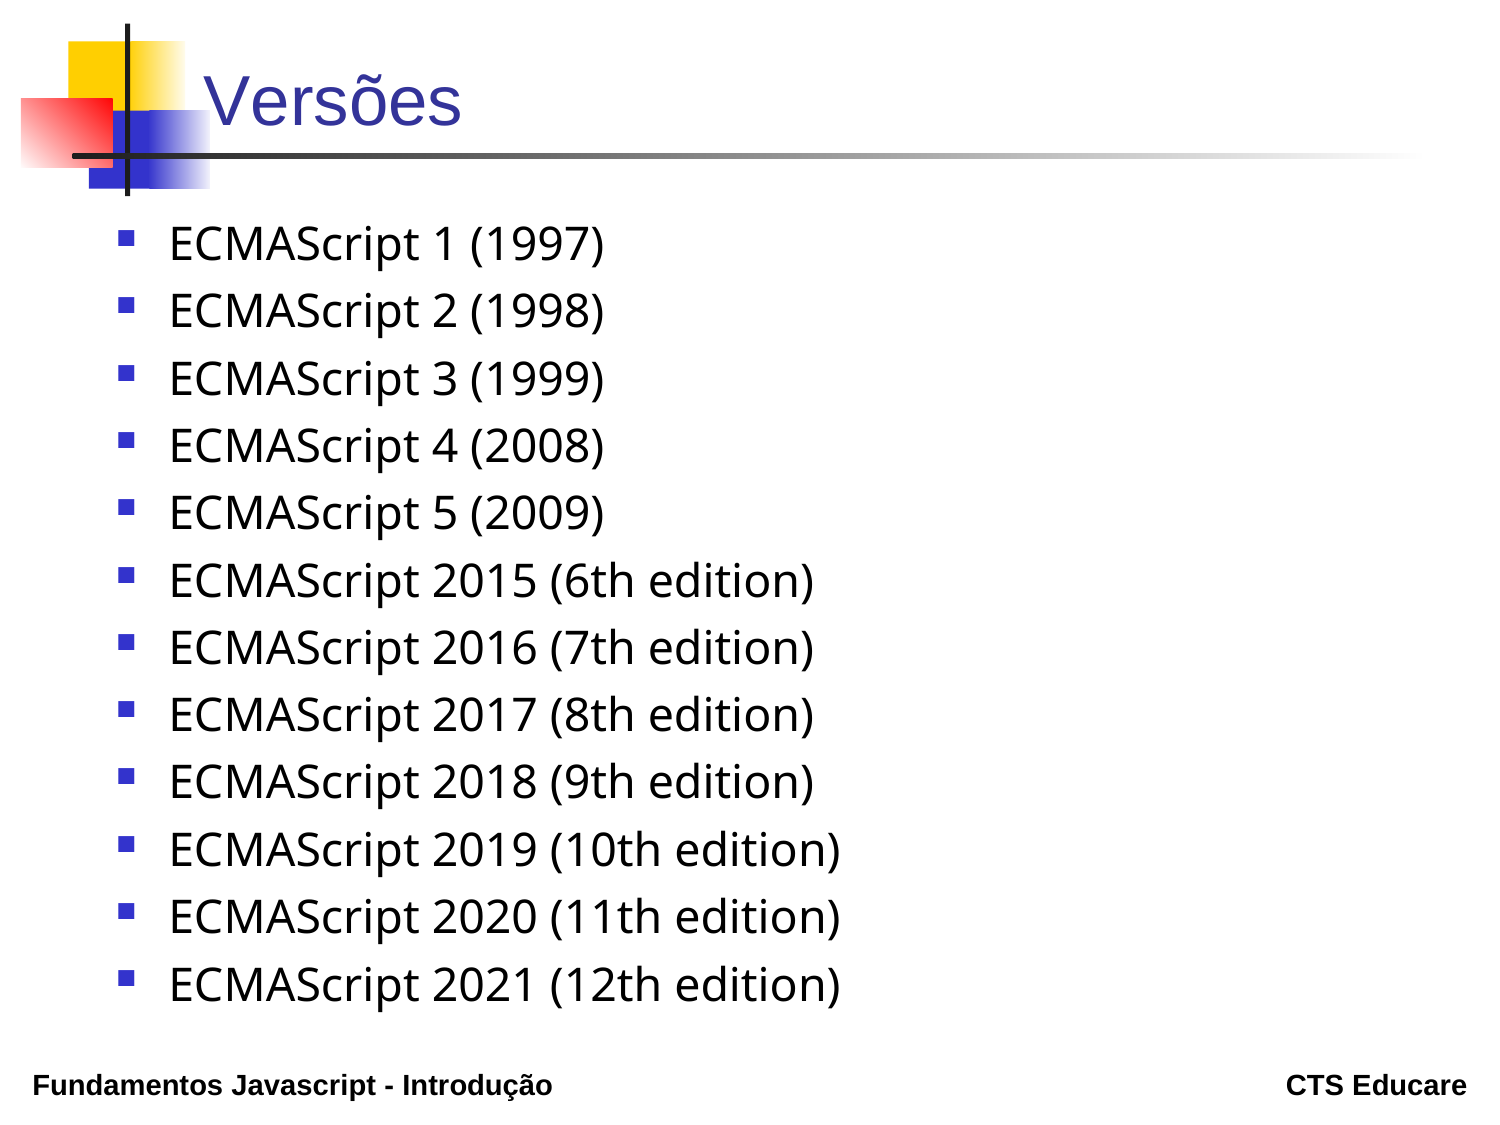

# Versões
ECMAScript 1 (1997)
ECMAScript 2 (1998)
ECMAScript 3 (1999)
ECMAScript 4 (2008)
ECMAScript 5 (2009)
ECMAScript 2015 (6th edition)
ECMAScript 2016 (7th edition)
ECMAScript 2017 (8th edition)
ECMAScript 2018 (9th edition)
ECMAScript 2019 (10th edition)
ECMAScript 2020 (11th edition)
ECMAScript 2021 (12th edition)